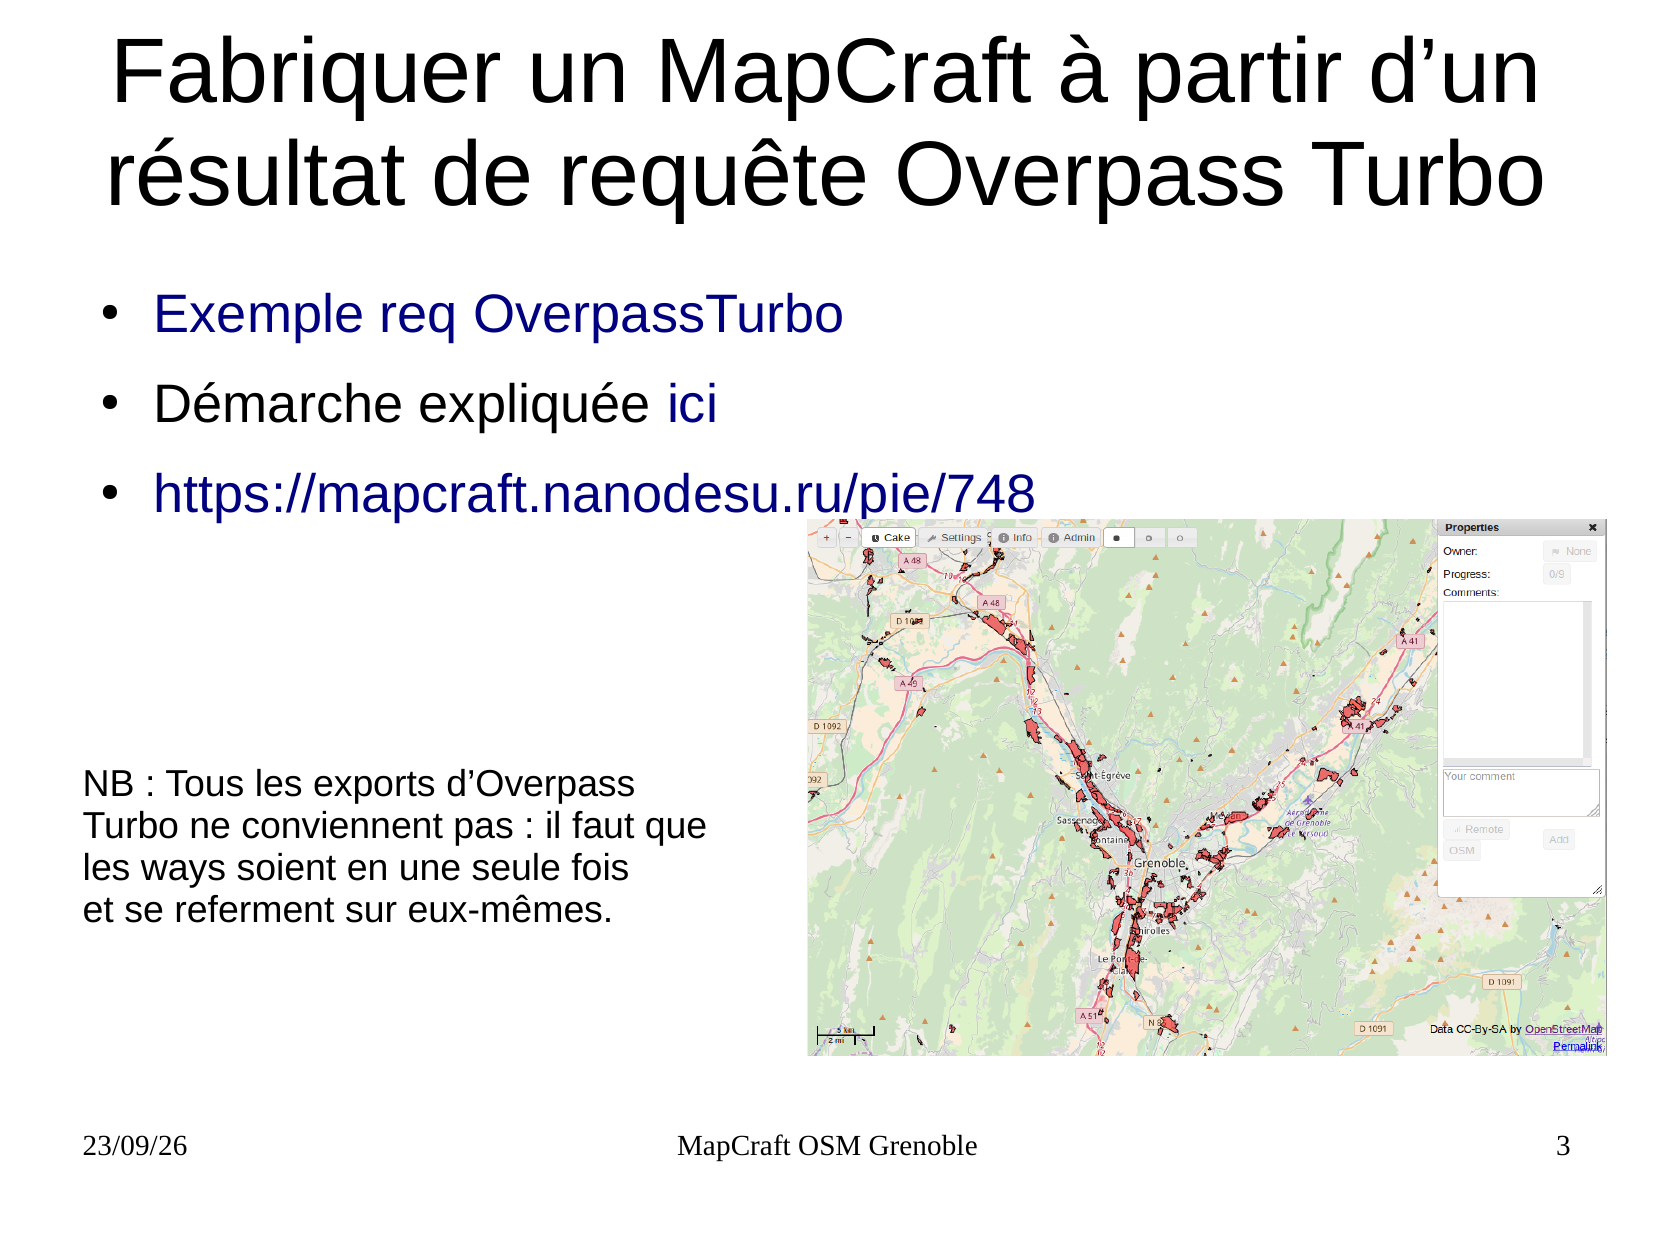

# Fabriquer un MapCraft à partir d’un résultat de requête Overpass Turbo
Exemple req OverpassTurbo
Démarche expliquée ici
https://mapcraft.nanodesu.ru/pie/748
NB : Tous les exports d’Overpass
Turbo ne conviennent pas : il faut que
les ways soient en une seule fois
et se referment sur eux-mêmes.
MapCraft OSM Grenoble
3